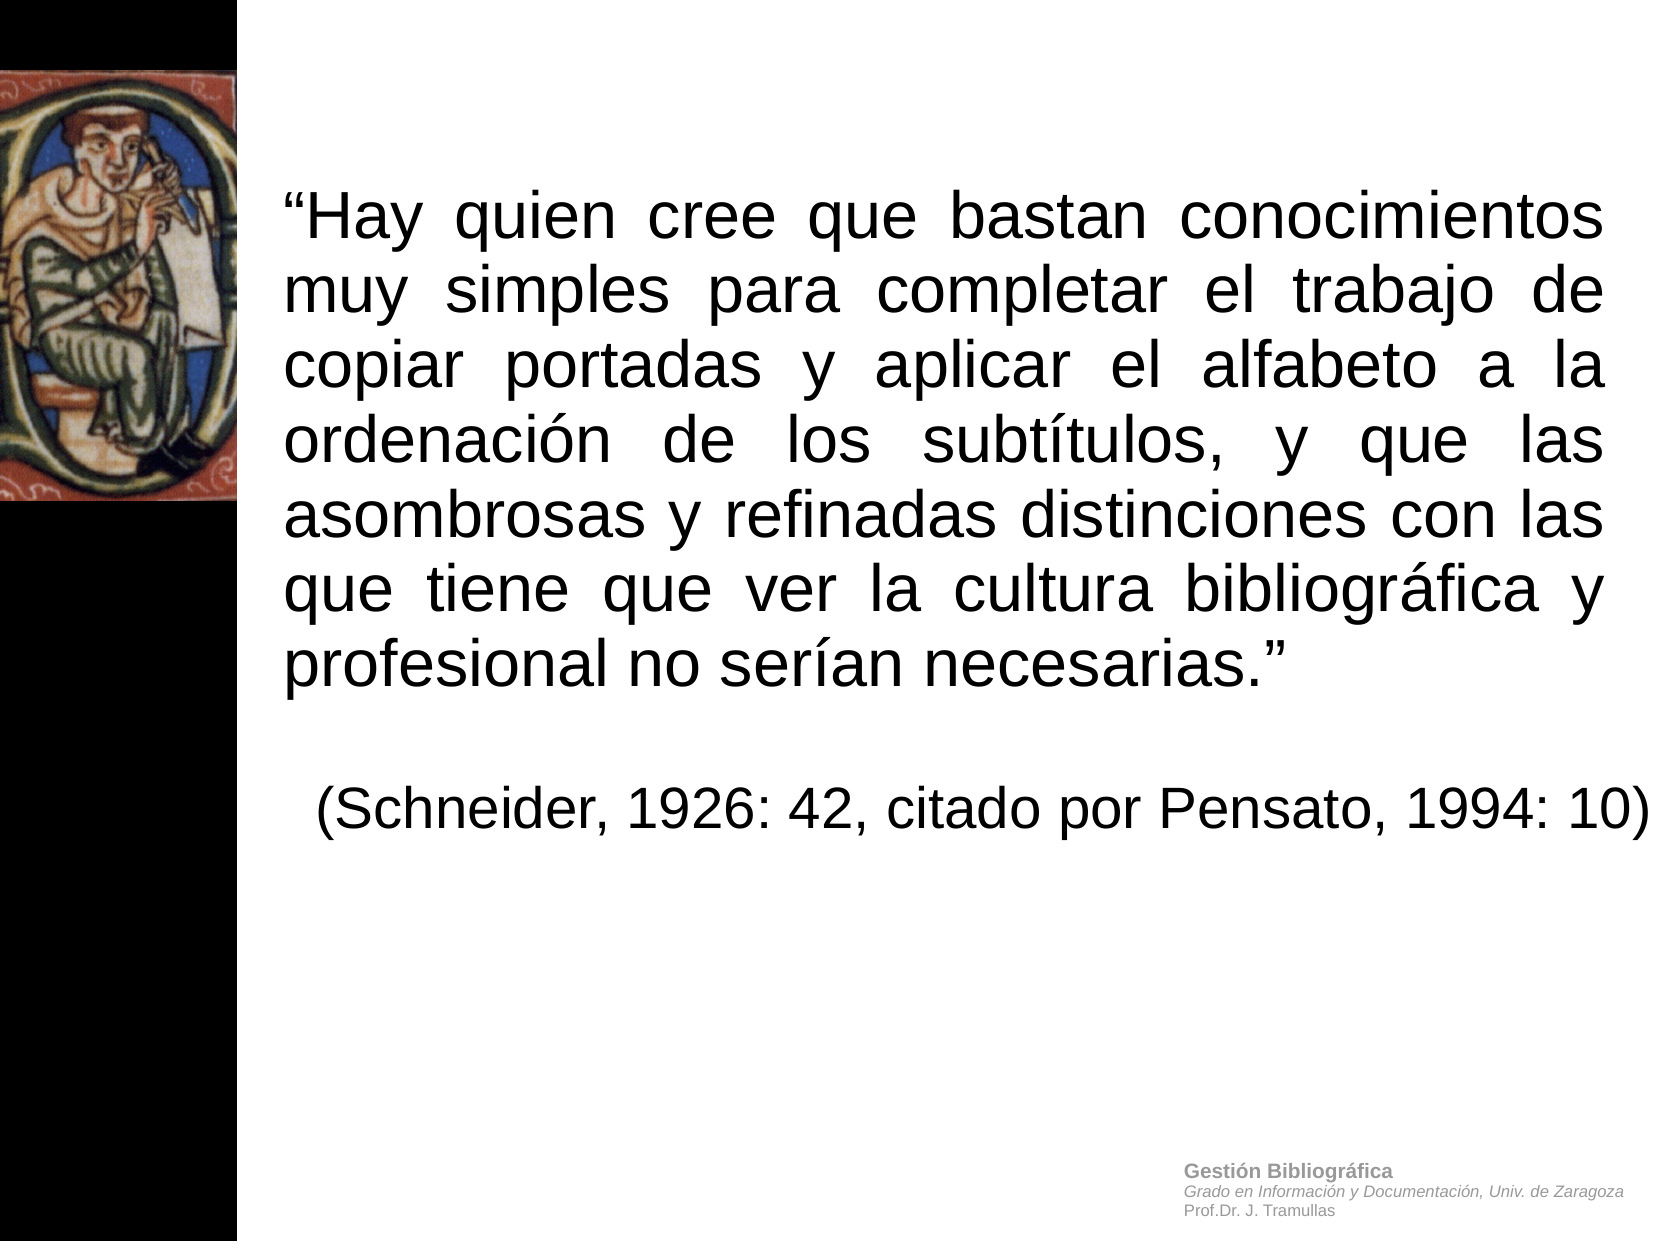

# “Hay quien cree que bastan conocimientos muy simples para completar el trabajo de copiar portadas y aplicar el alfabeto a la ordenación de los subtítulos, y que las asombrosas y refinadas distinciones con las que tiene que ver la cultura bibliográfica y profesional no serían necesarias.”
(Schneider, 1926: 42, citado por Pensato, 1994: 10)